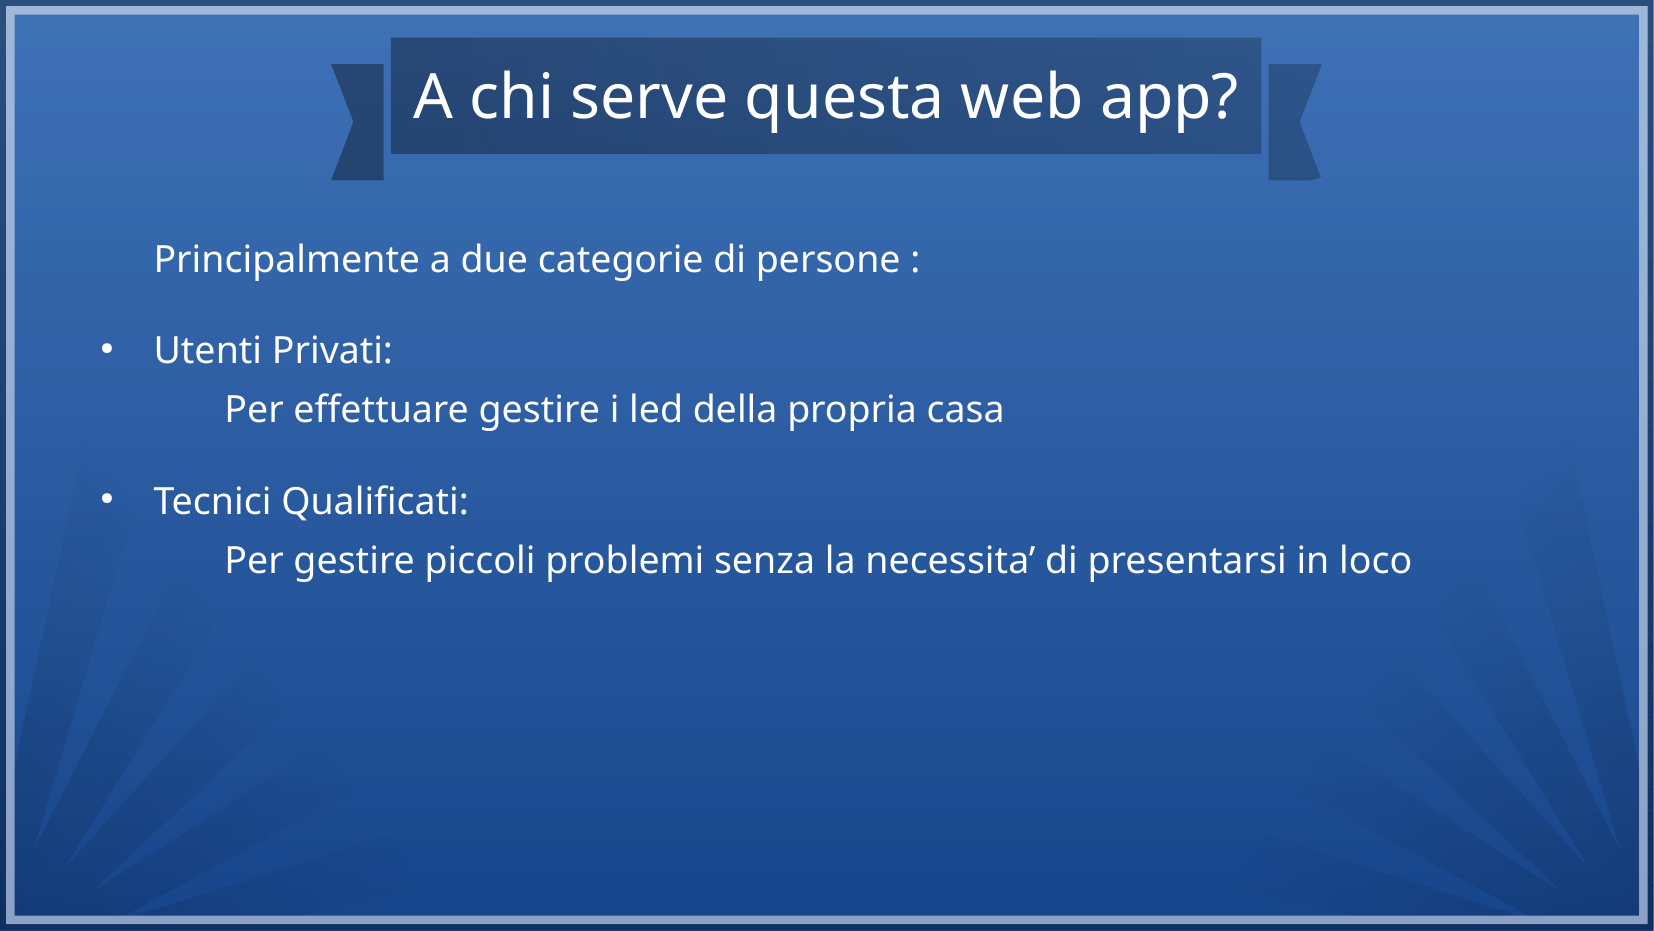

# A chi serve questa web app?
Principalmente a due categorie di persone :
Utenti Privati:
Per effettuare gestire i led della propria casa
Tecnici Qualificati:
Per gestire piccoli problemi senza la necessita’ di presentarsi in loco